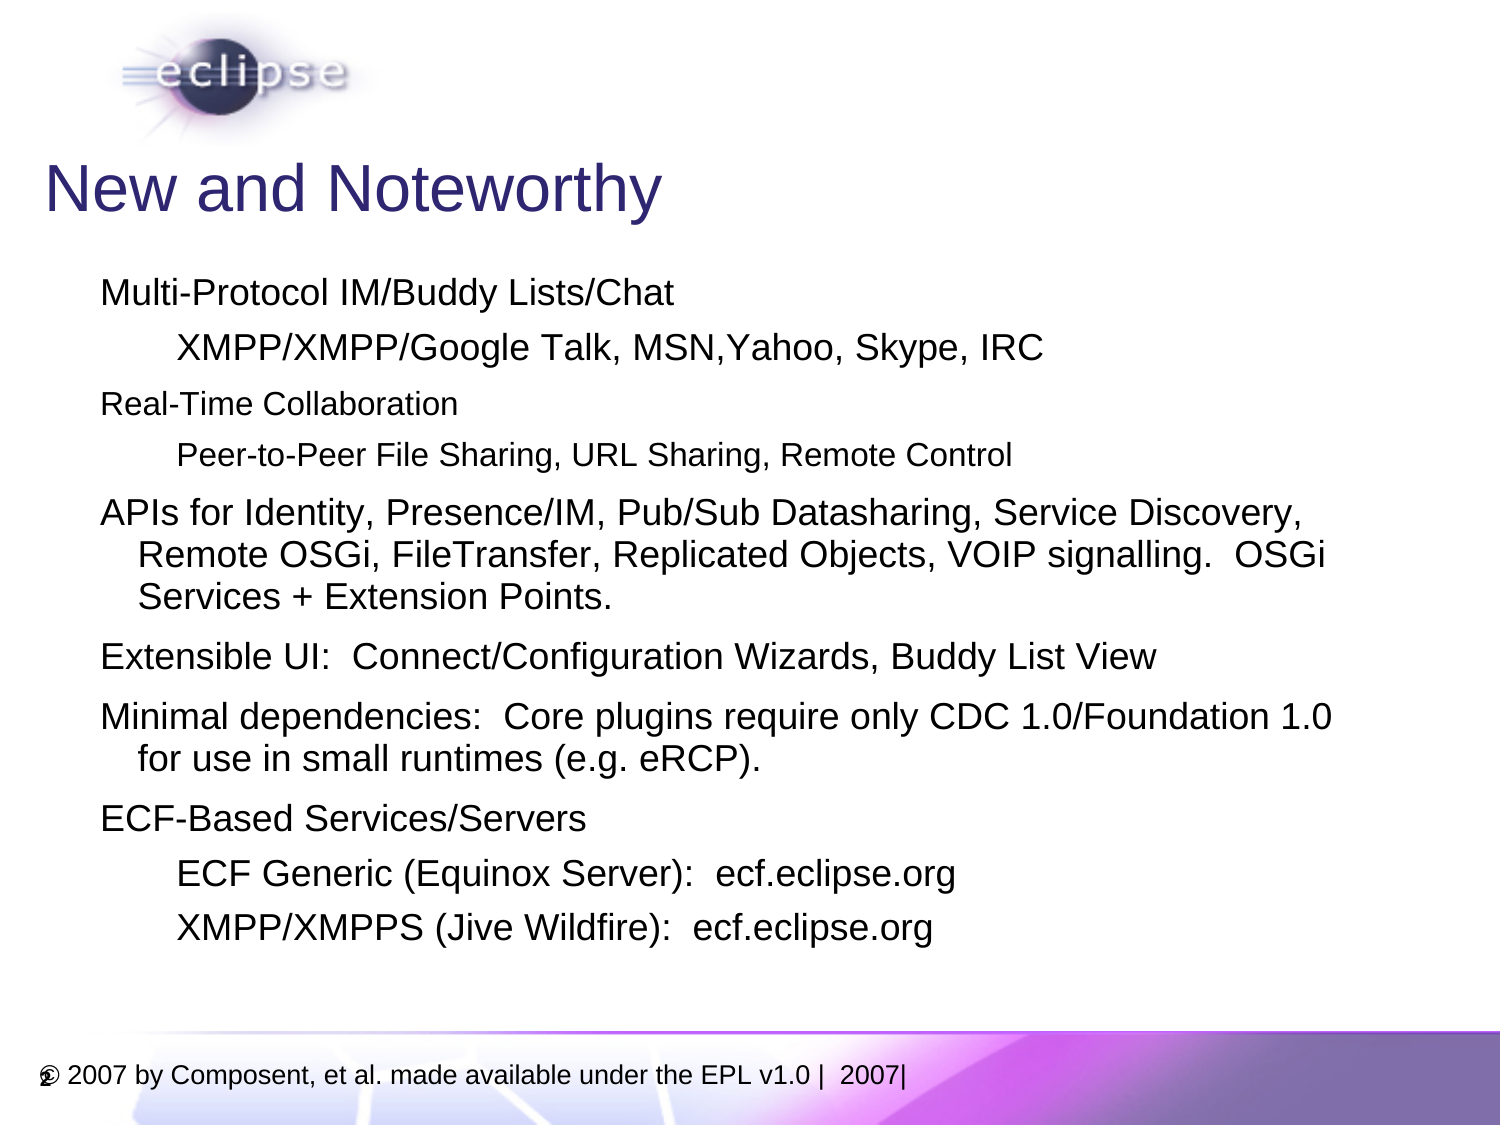

# New and Noteworthy
Multi-Protocol IM/Buddy Lists/Chat
XMPP/XMPP/Google Talk, MSN,Yahoo, Skype, IRC
Real-Time Collaboration
Peer-to-Peer File Sharing, URL Sharing, Remote Control
APIs for Identity, Presence/IM, Pub/Sub Datasharing, Service Discovery, Remote OSGi, FileTransfer, Replicated Objects, VOIP signalling. OSGi Services + Extension Points.
Extensible UI: Connect/Configuration Wizards, Buddy List View
Minimal dependencies: Core plugins require only CDC 1.0/Foundation 1.0 for use in small runtimes (e.g. eRCP).
ECF-Based Services/Servers
ECF Generic (Equinox Server): ecf.eclipse.org
XMPP/XMPPS (Jive Wildfire): ecf.eclipse.org
2